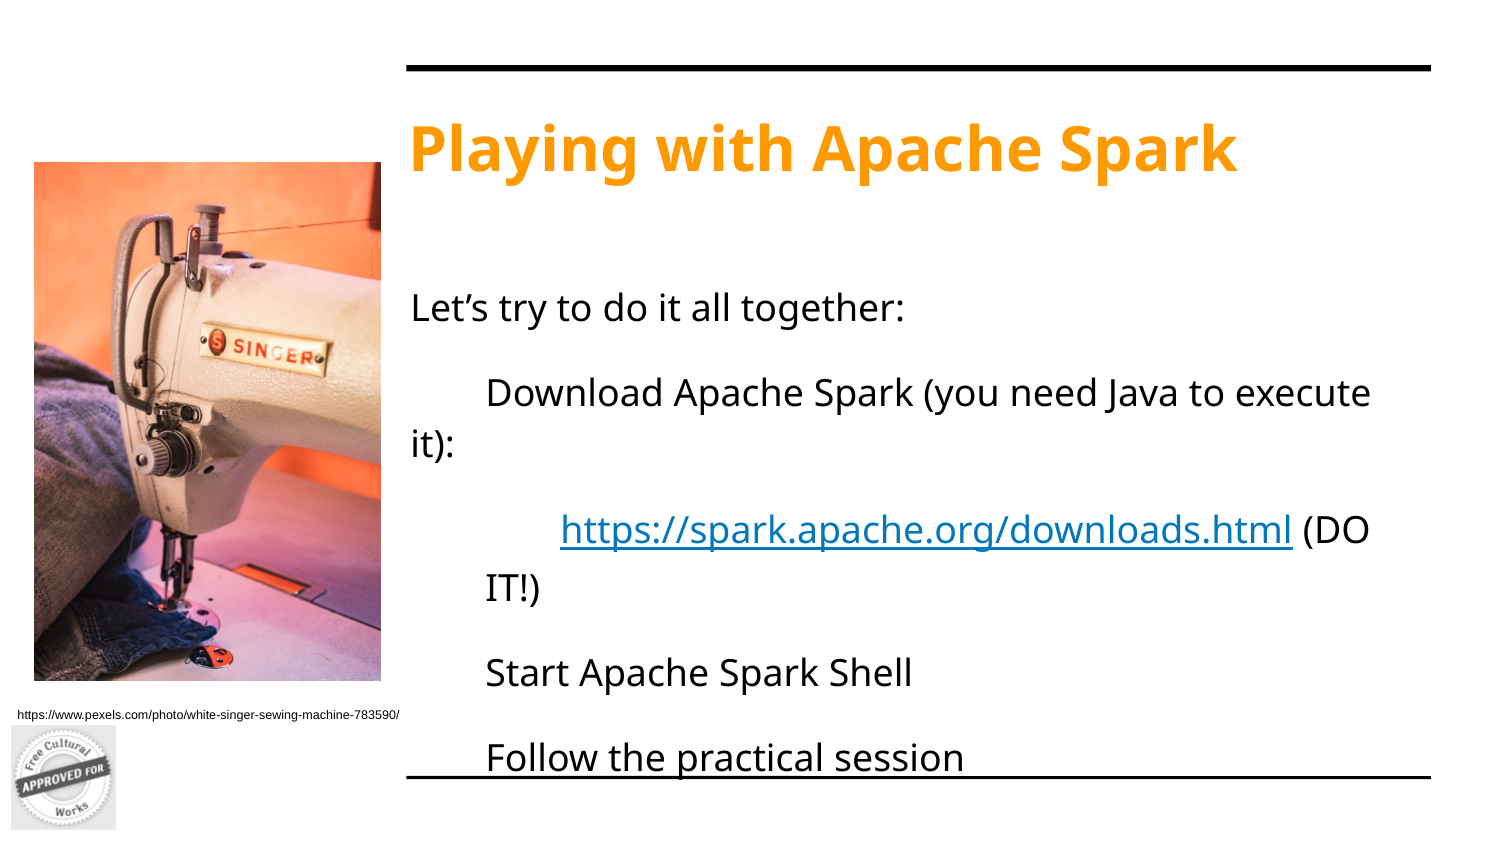

# Playing with Apache Spark
Let’s try to do it all together:
Download Apache Spark (you need Java to execute it):
https://spark.apache.org/downloads.html (DO IT!)
Start Apache Spark Shell
Follow the practical session
https://www.pexels.com/photo/white-singer-sewing-machine-783590/